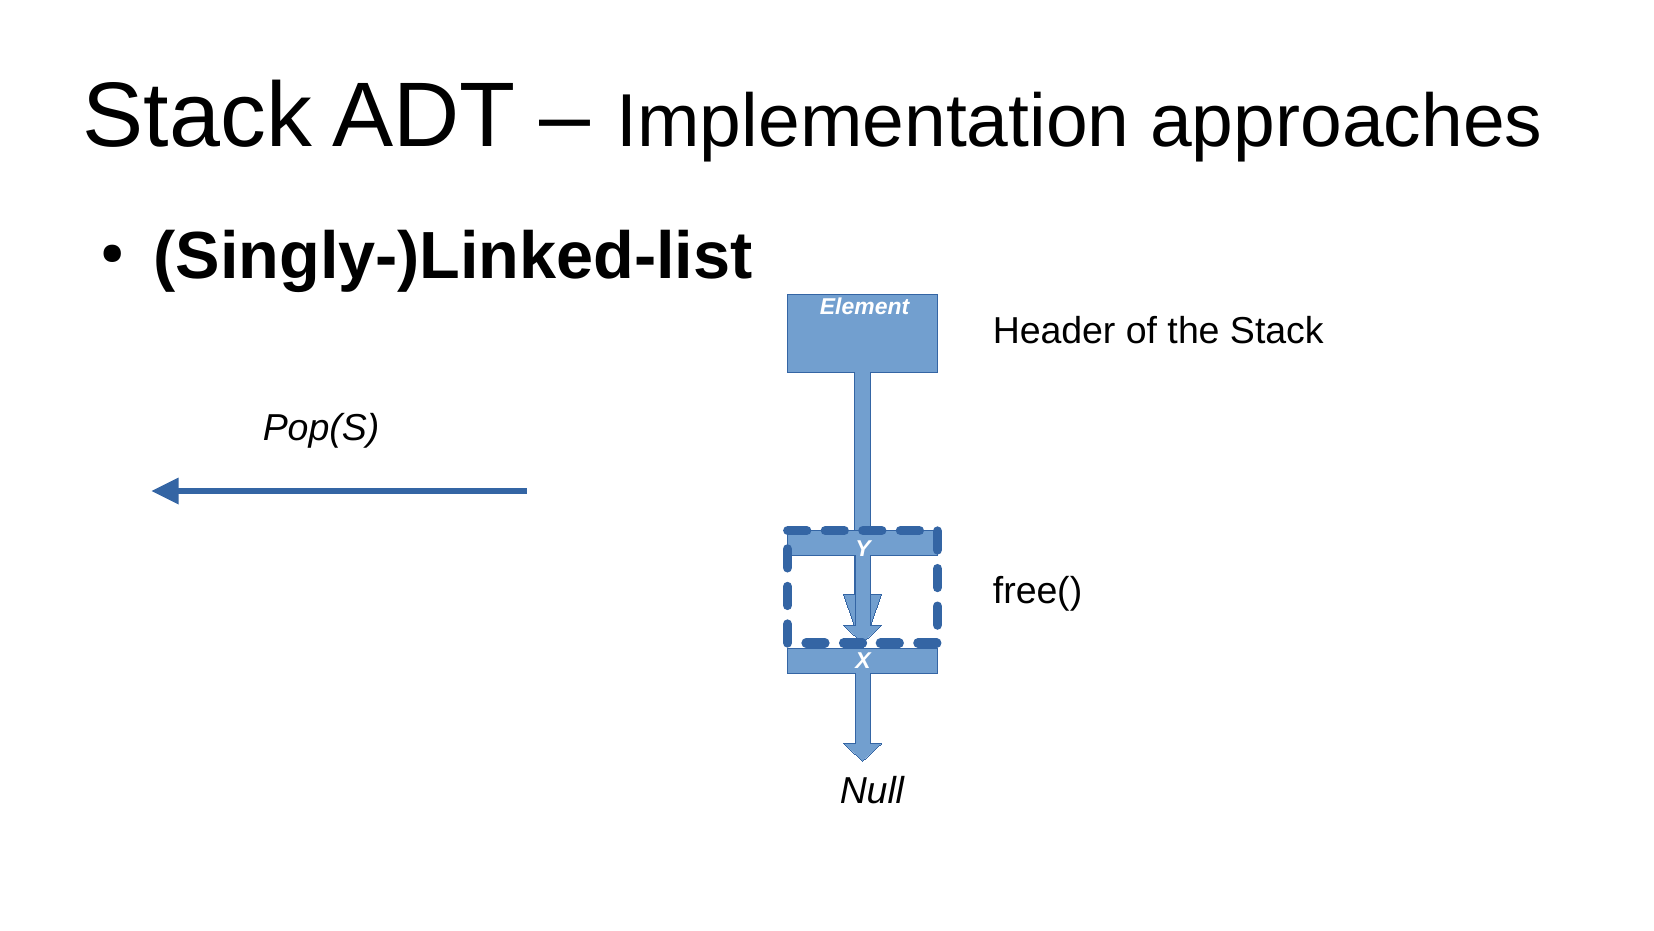

# Stack ADT – Implementation approaches
(Singly-)Linked-list
Element
Header of the Stack
Pop(S)
Y
free()
X
Null